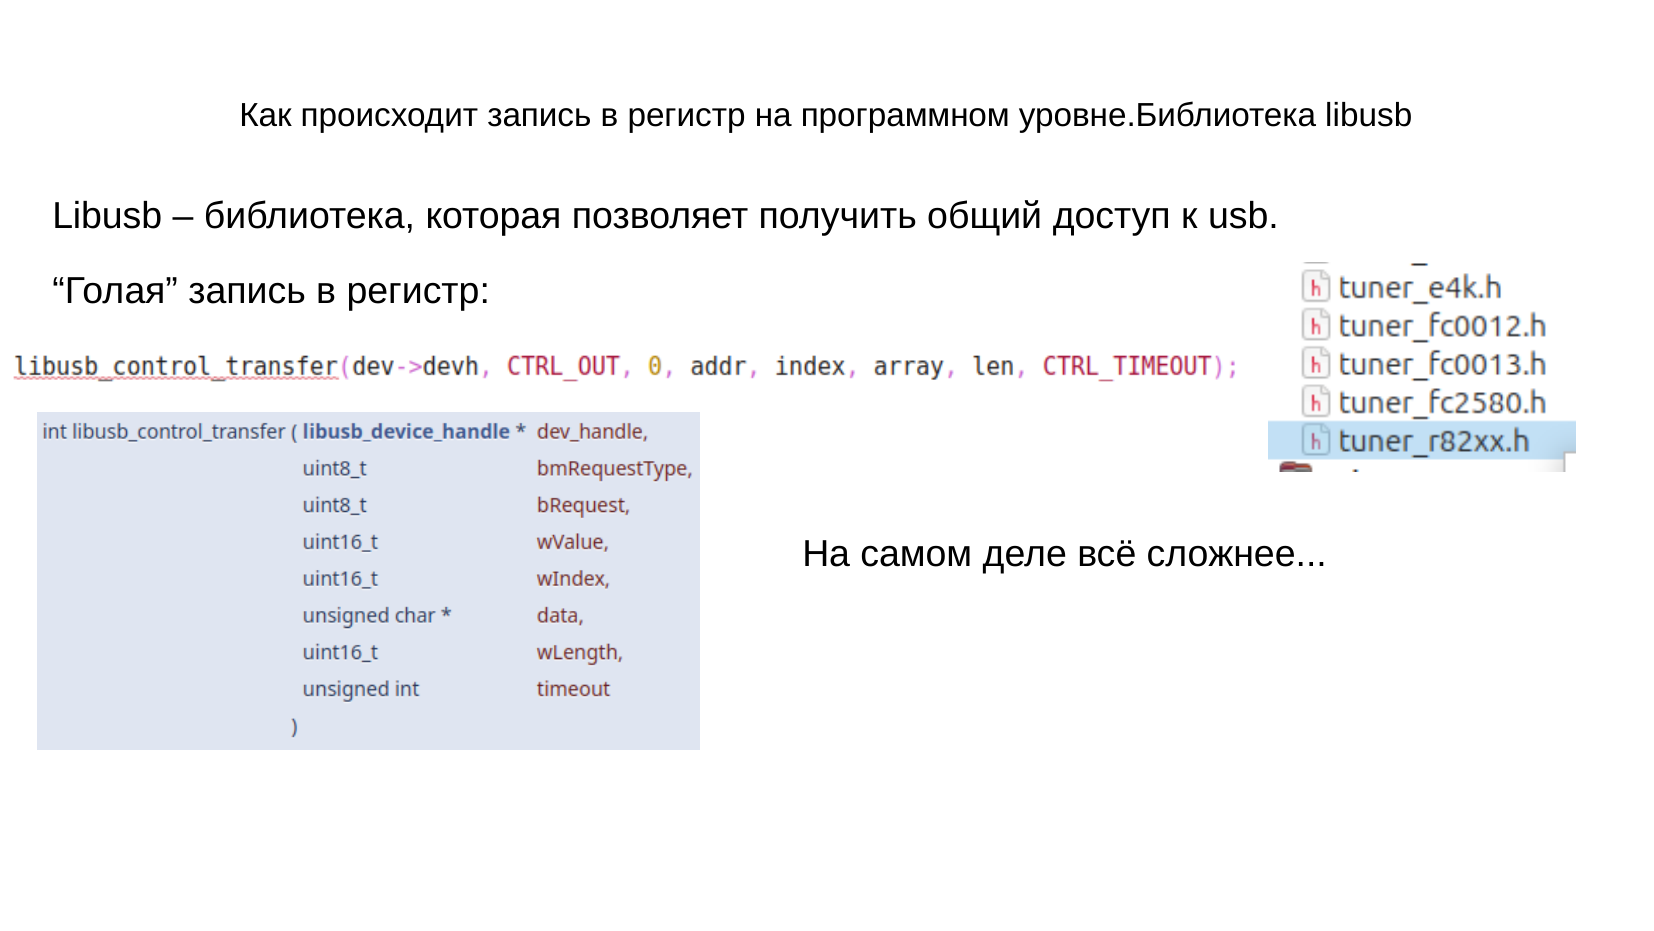

# Как происходит запись в регистр на программном уровне.Библиотека libusb
Libusb – библиотека, которая позволяет получить общий доступ к usb.
“Голая” запись в регистр:
На самом деле всё сложнее...